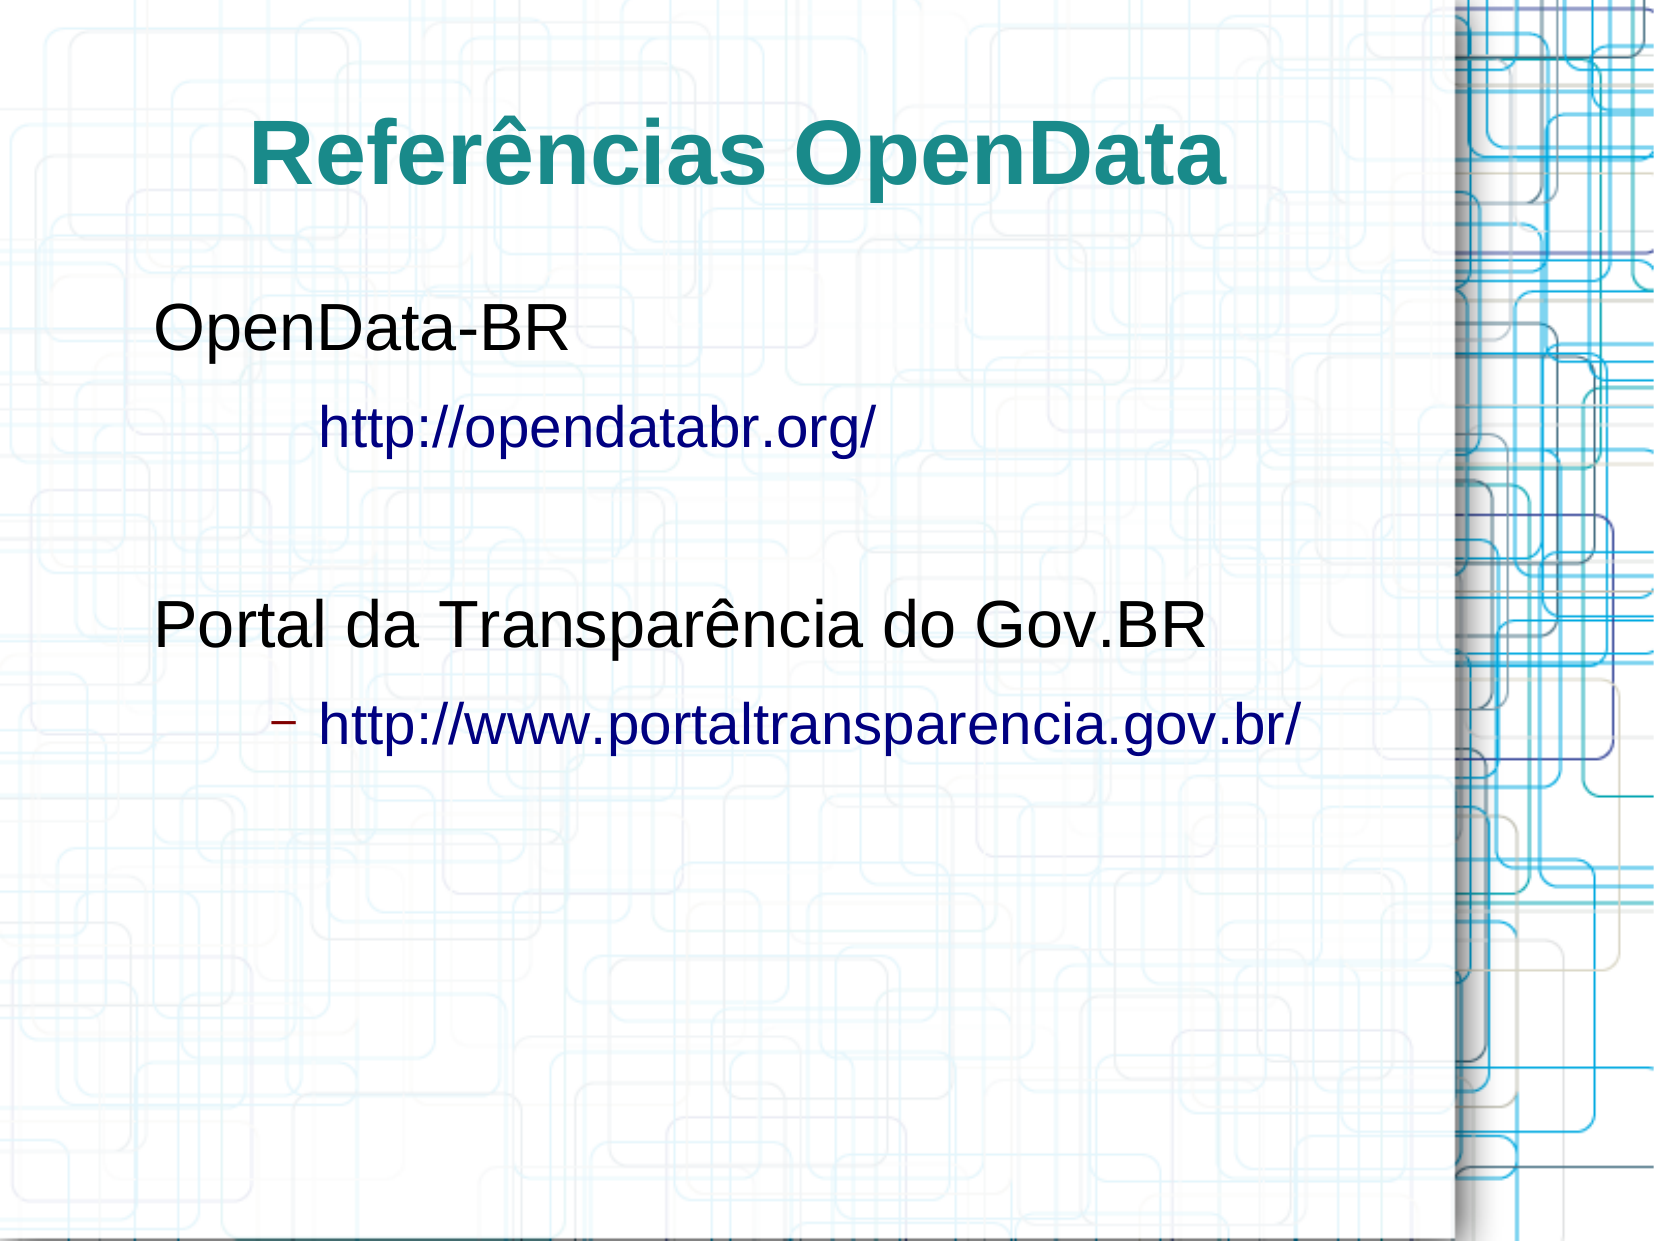

# Referências OpenData
OpenData-BR
http://opendatabr.org/
Portal da Transparência do Gov.BR
http://www.portaltransparencia.gov.br/